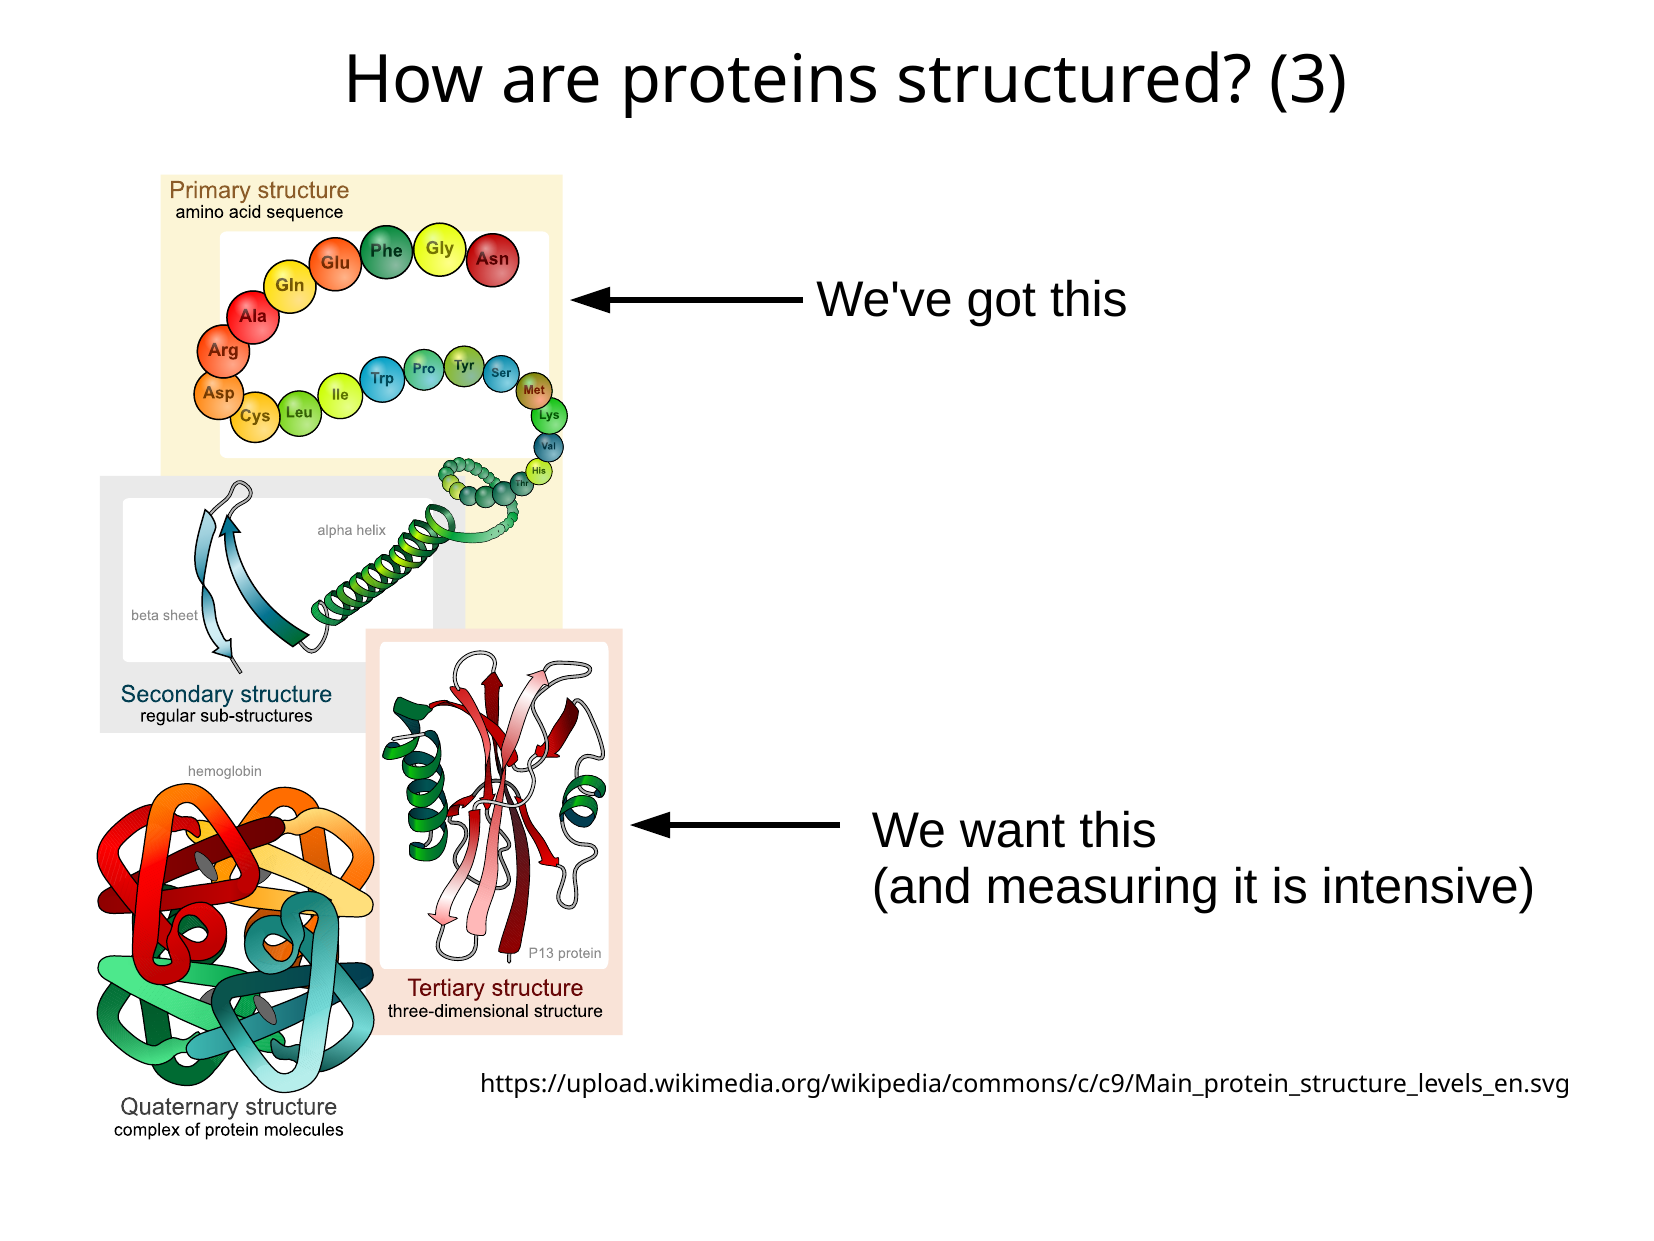

# How are proteins structured? (3)
We've got this
We want this
(and measuring it is intensive)
https://upload.wikimedia.org/wikipedia/commons/c/c9/Main_protein_structure_levels_en.svg